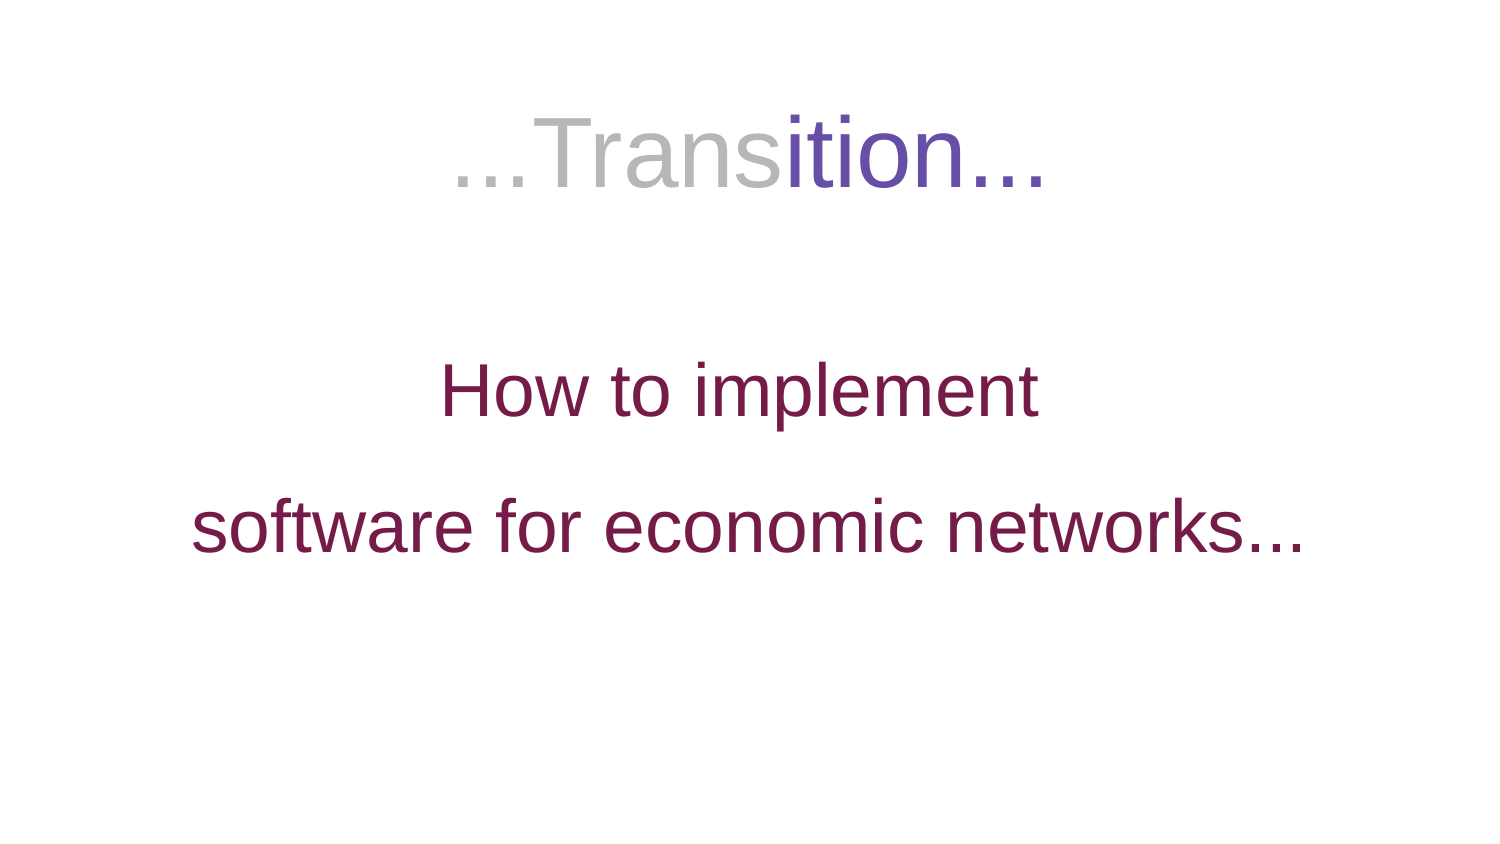

# ...Transition...
How to implement
software for economic networks...